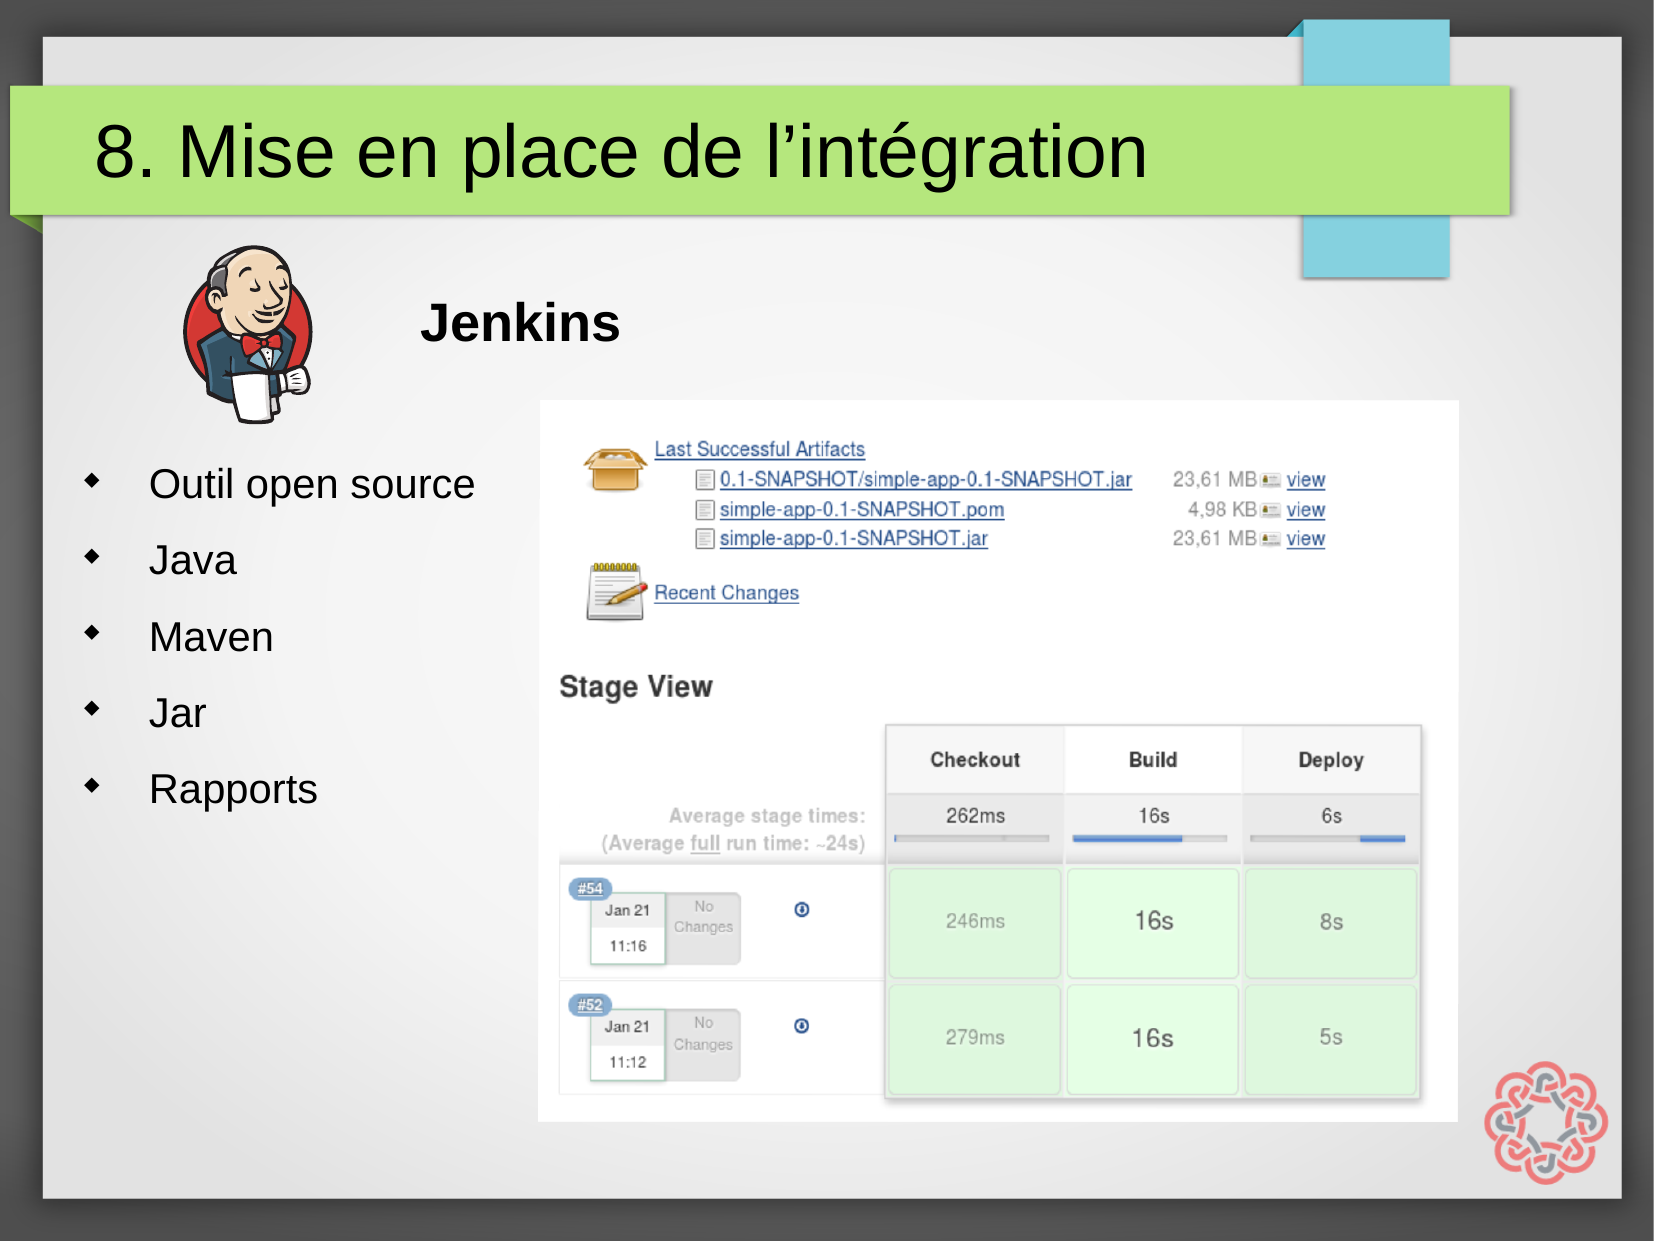

# 8. Mise en place de l’intégration
Jenkins
 Outil open source
 Java
 Maven
 Jar
 Rapports